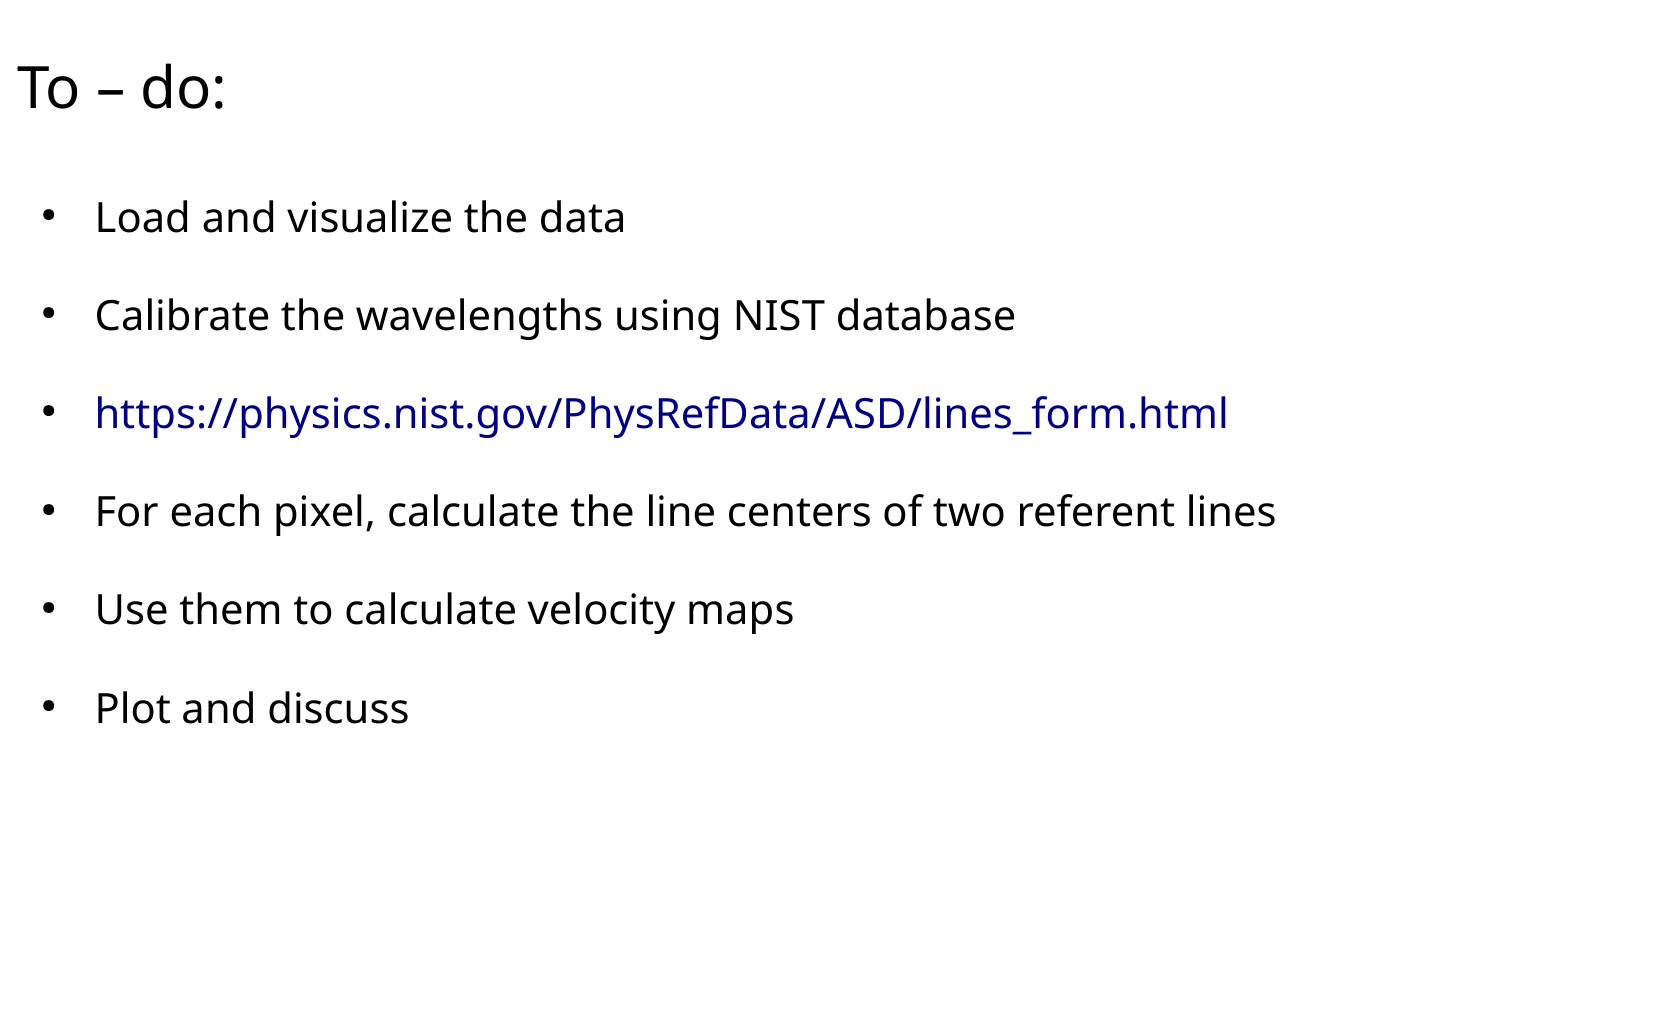

# To – do:
Load and visualize the data
Calibrate the wavelengths using NIST database
https://physics.nist.gov/PhysRefData/ASD/lines_form.html
For each pixel, calculate the line centers of two referent lines
Use them to calculate velocity maps
Plot and discuss